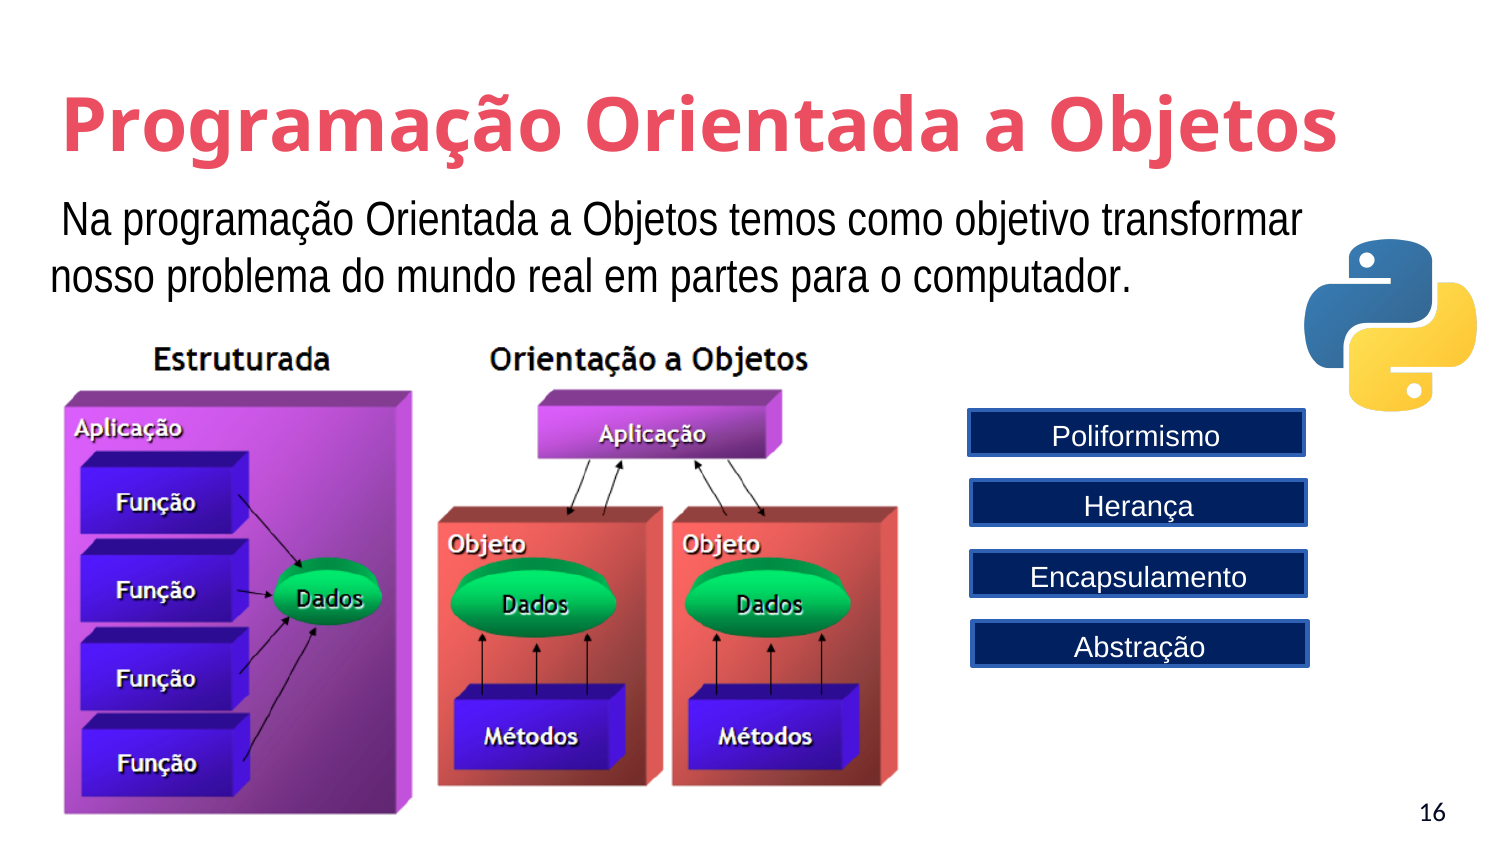

Programação Orientada a Objetos
# Na programação Orientada a Objetos temos como objetivo transformar nosso problema do mundo real em partes para o computador.
Poliformismo
Herança
Encapsulamento
Abstração